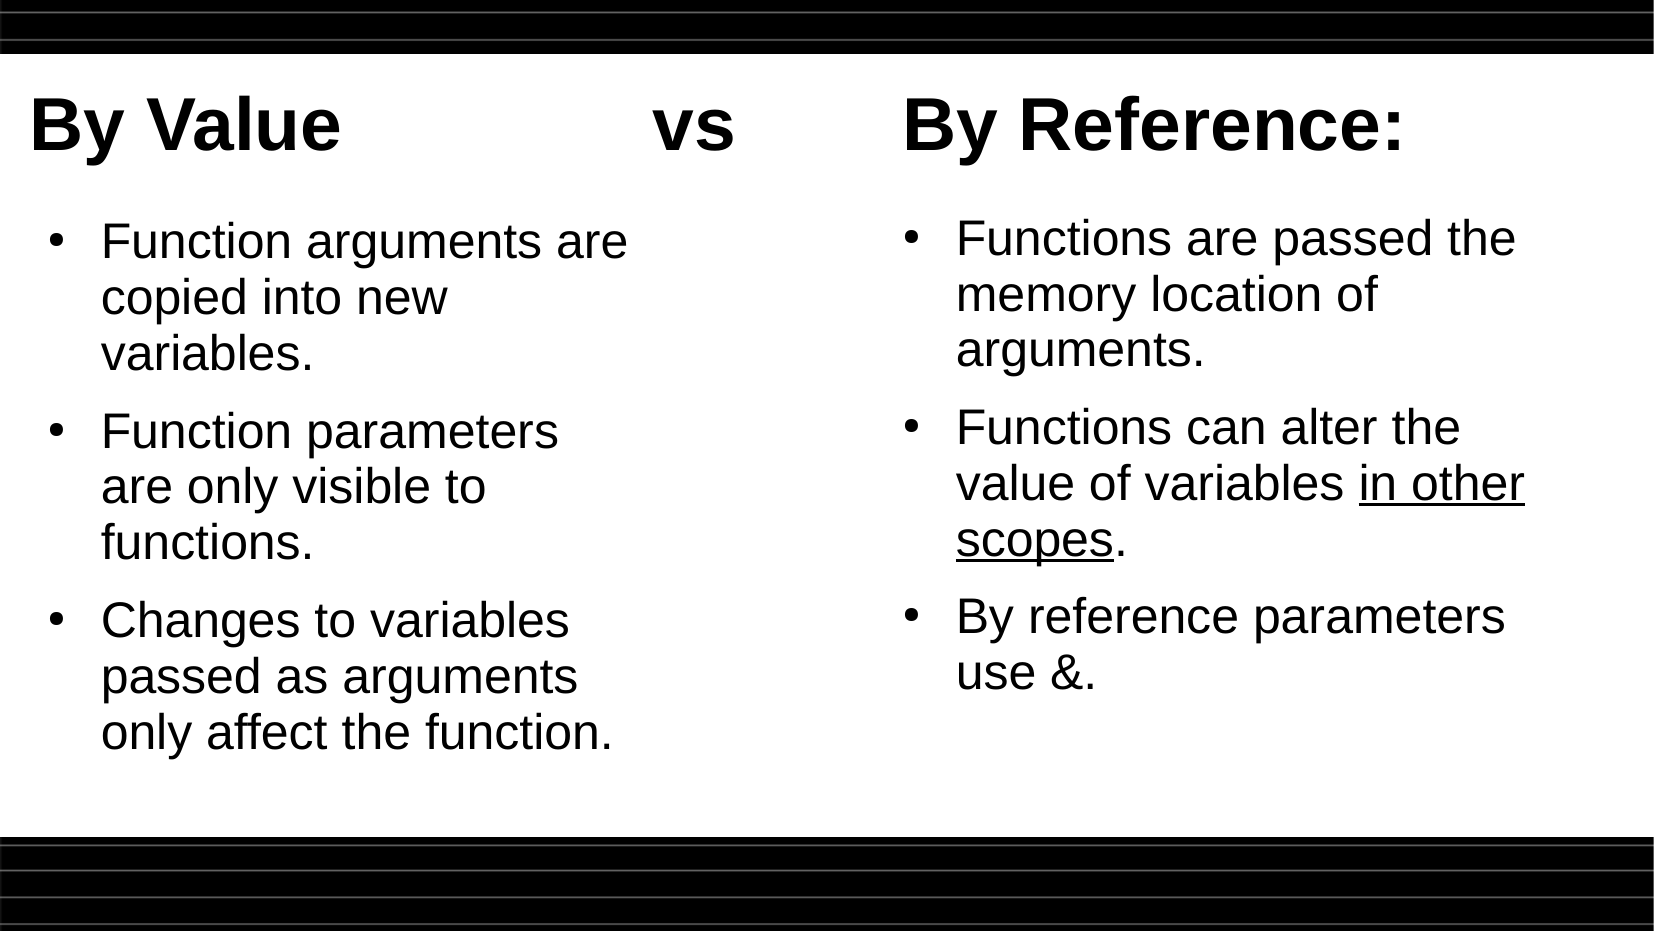

By Value vs By Reference:
Functions are passed the memory location of arguments.
Functions can alter the value of variables in other scopes.
By reference parameters use &.
# Function arguments are copied into new variables.
Function parameters are only visible to functions.
Changes to variables passed as arguments only affect the function.